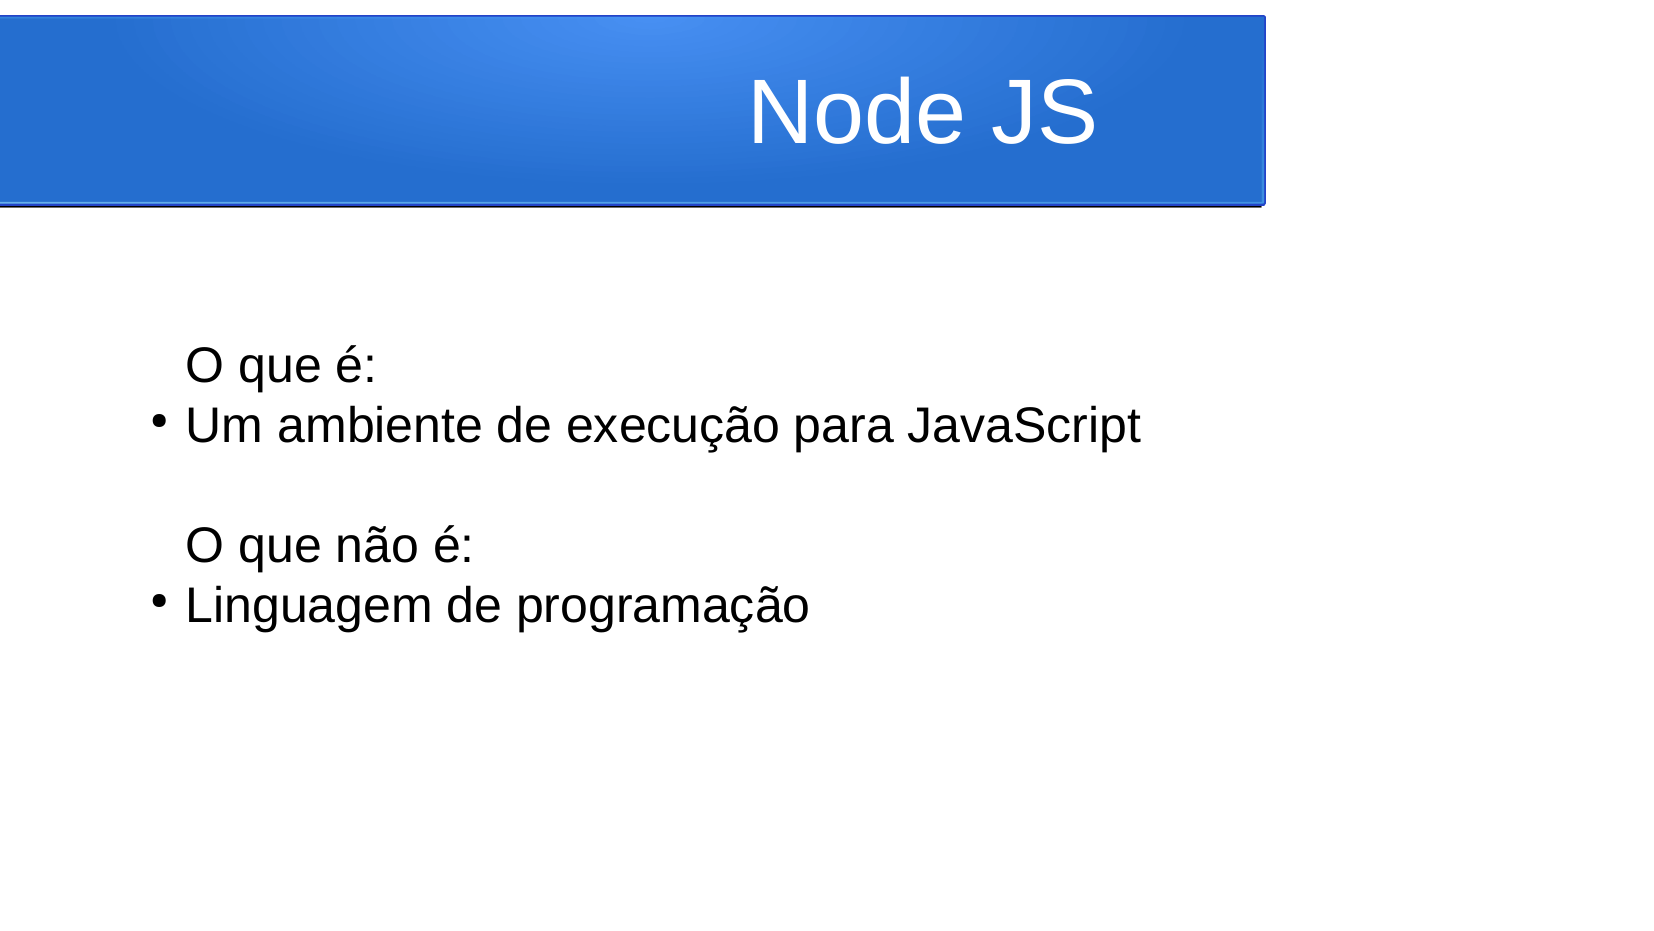

Node JS
O que é:
Um ambiente de execução para JavaScript
O que não é:
Linguagem de programação